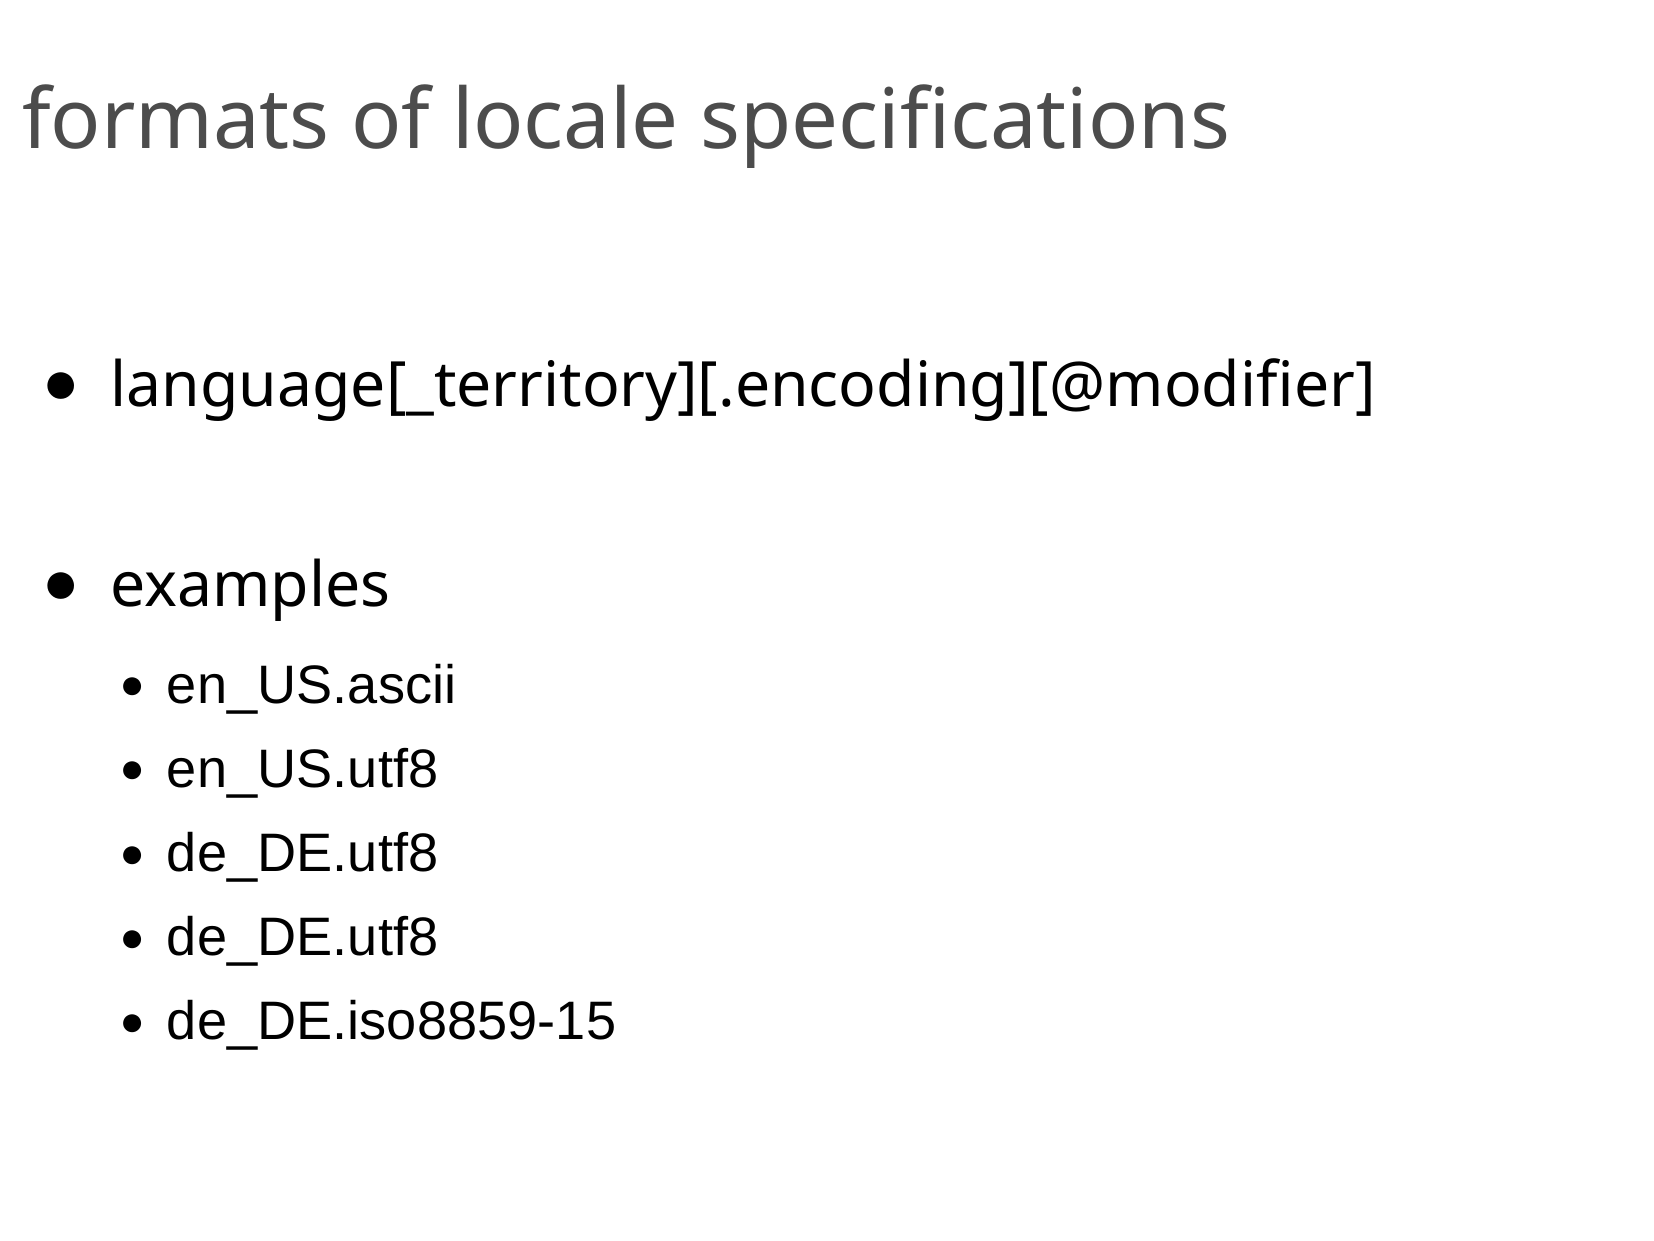

# formats of locale specifications
language[_territory][.encoding][@modifier]
examples
en_US.ascii
en_US.utf8
de_DE.utf8
de_DE.utf8
de_DE.iso8859-15